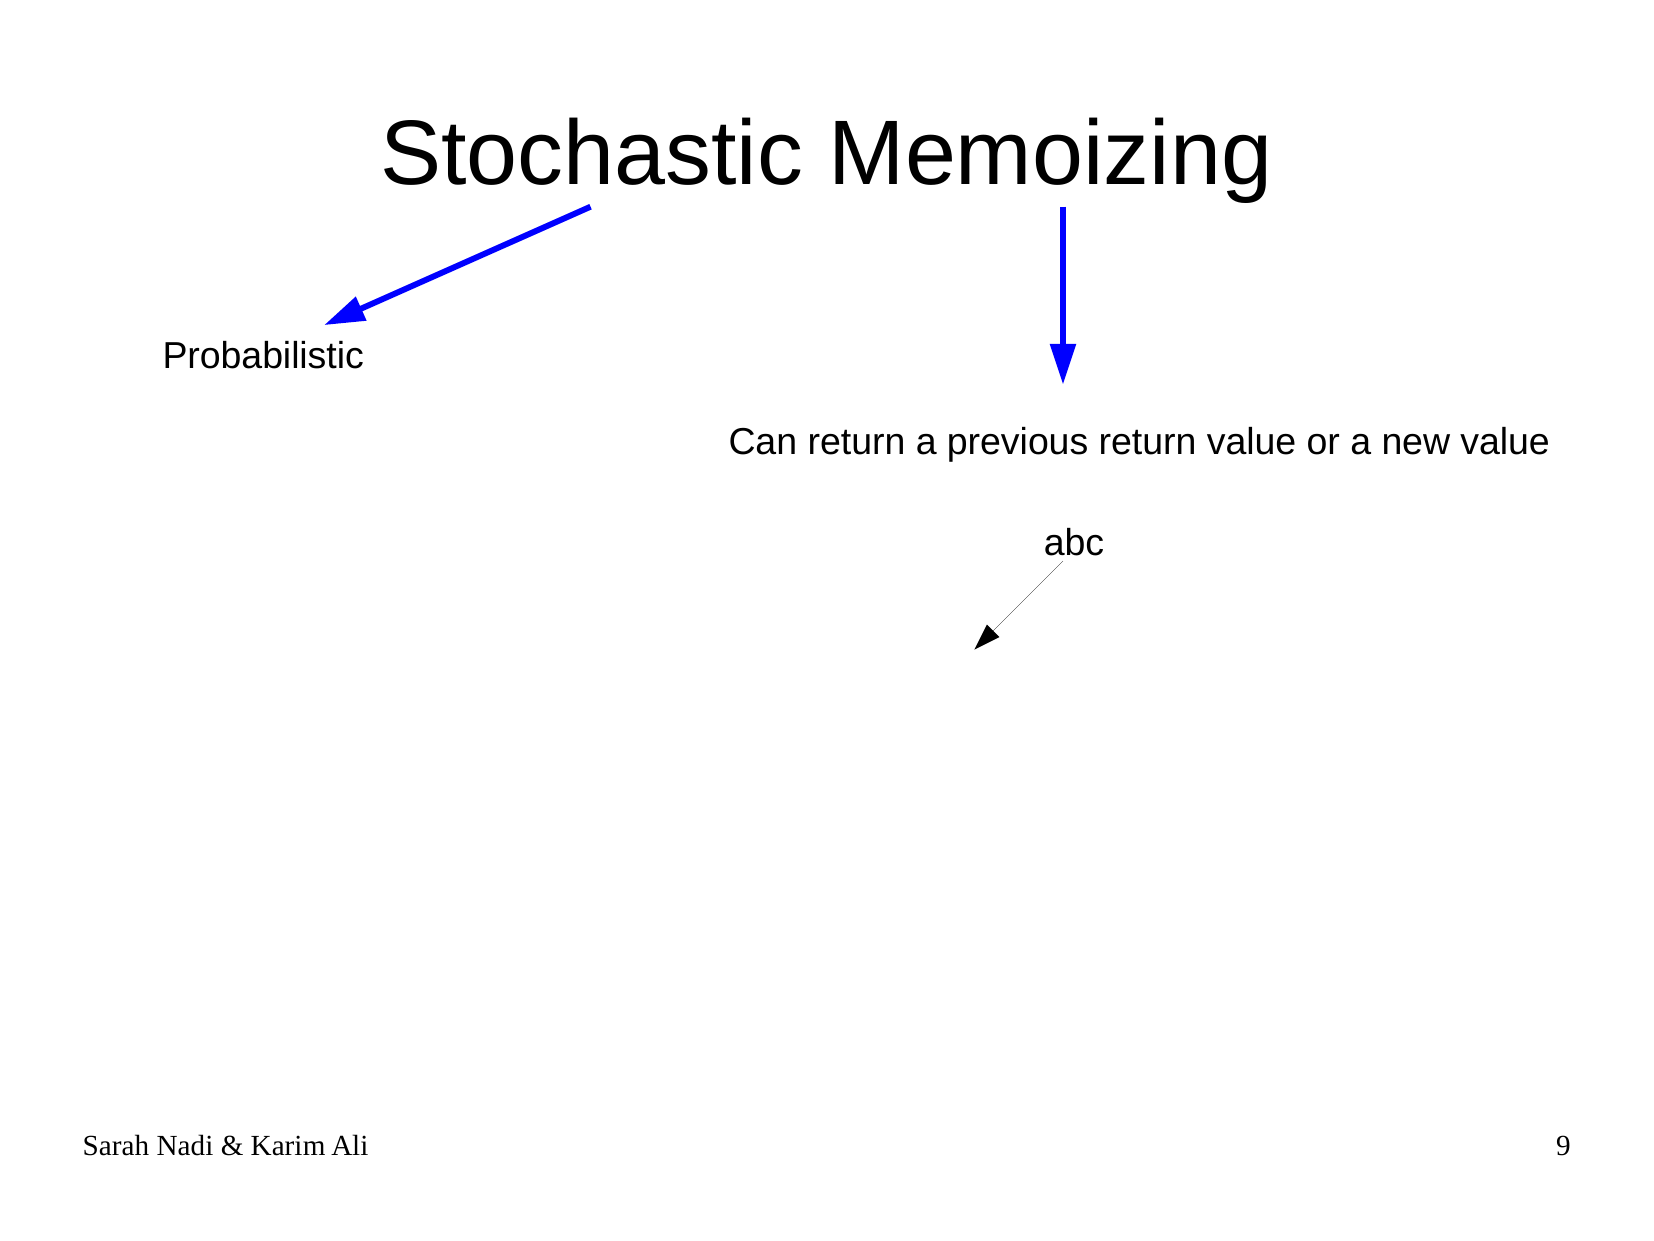

# Stochastic Memoizing
Probabilistic
Can return a previous return value or a new value
abc
Sarah Nadi & Karim Ali
9